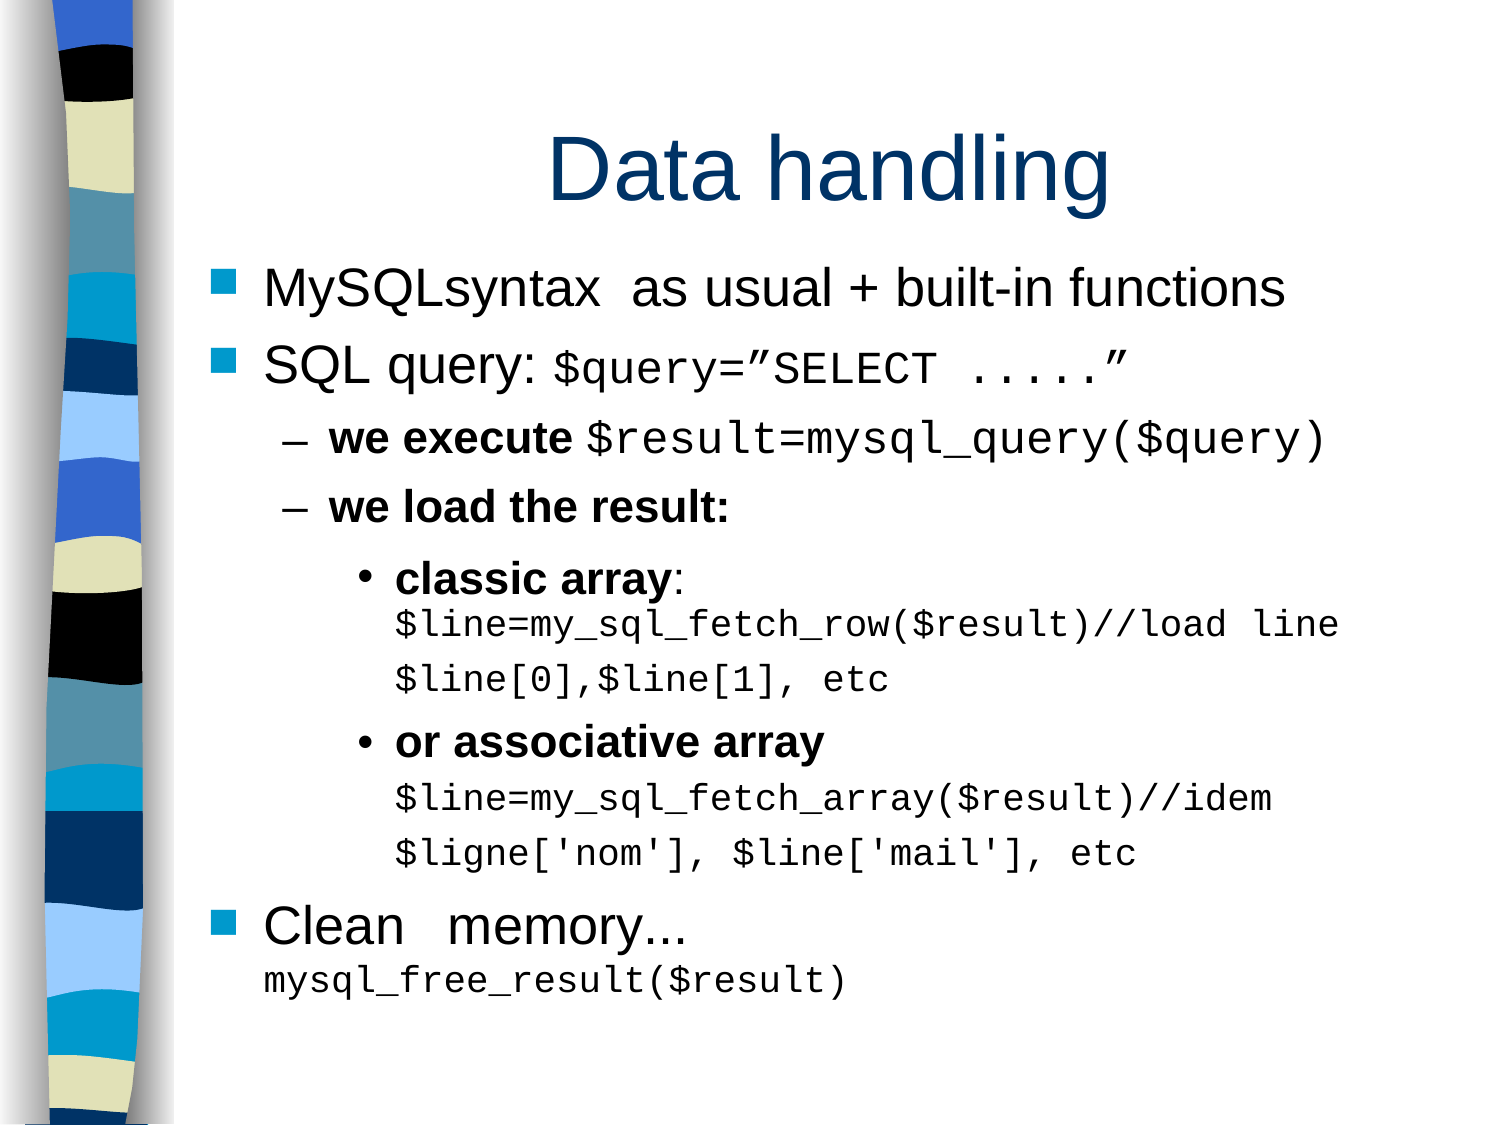

# Data handling
MySQLsyntax as usual + built-in functions
SQL query: $query=”SELECT .....”
we execute $result=mysql_query($query)
we load the result:
classic array: $line=my_sql_fetch_row($result)//load line
$line[0],$line[1], etc
or associative array
$line=my_sql_fetch_array($result)//idem
$ligne['nom'], $line['mail'], etc
Clean memory... 		 mysql_free_result($result)